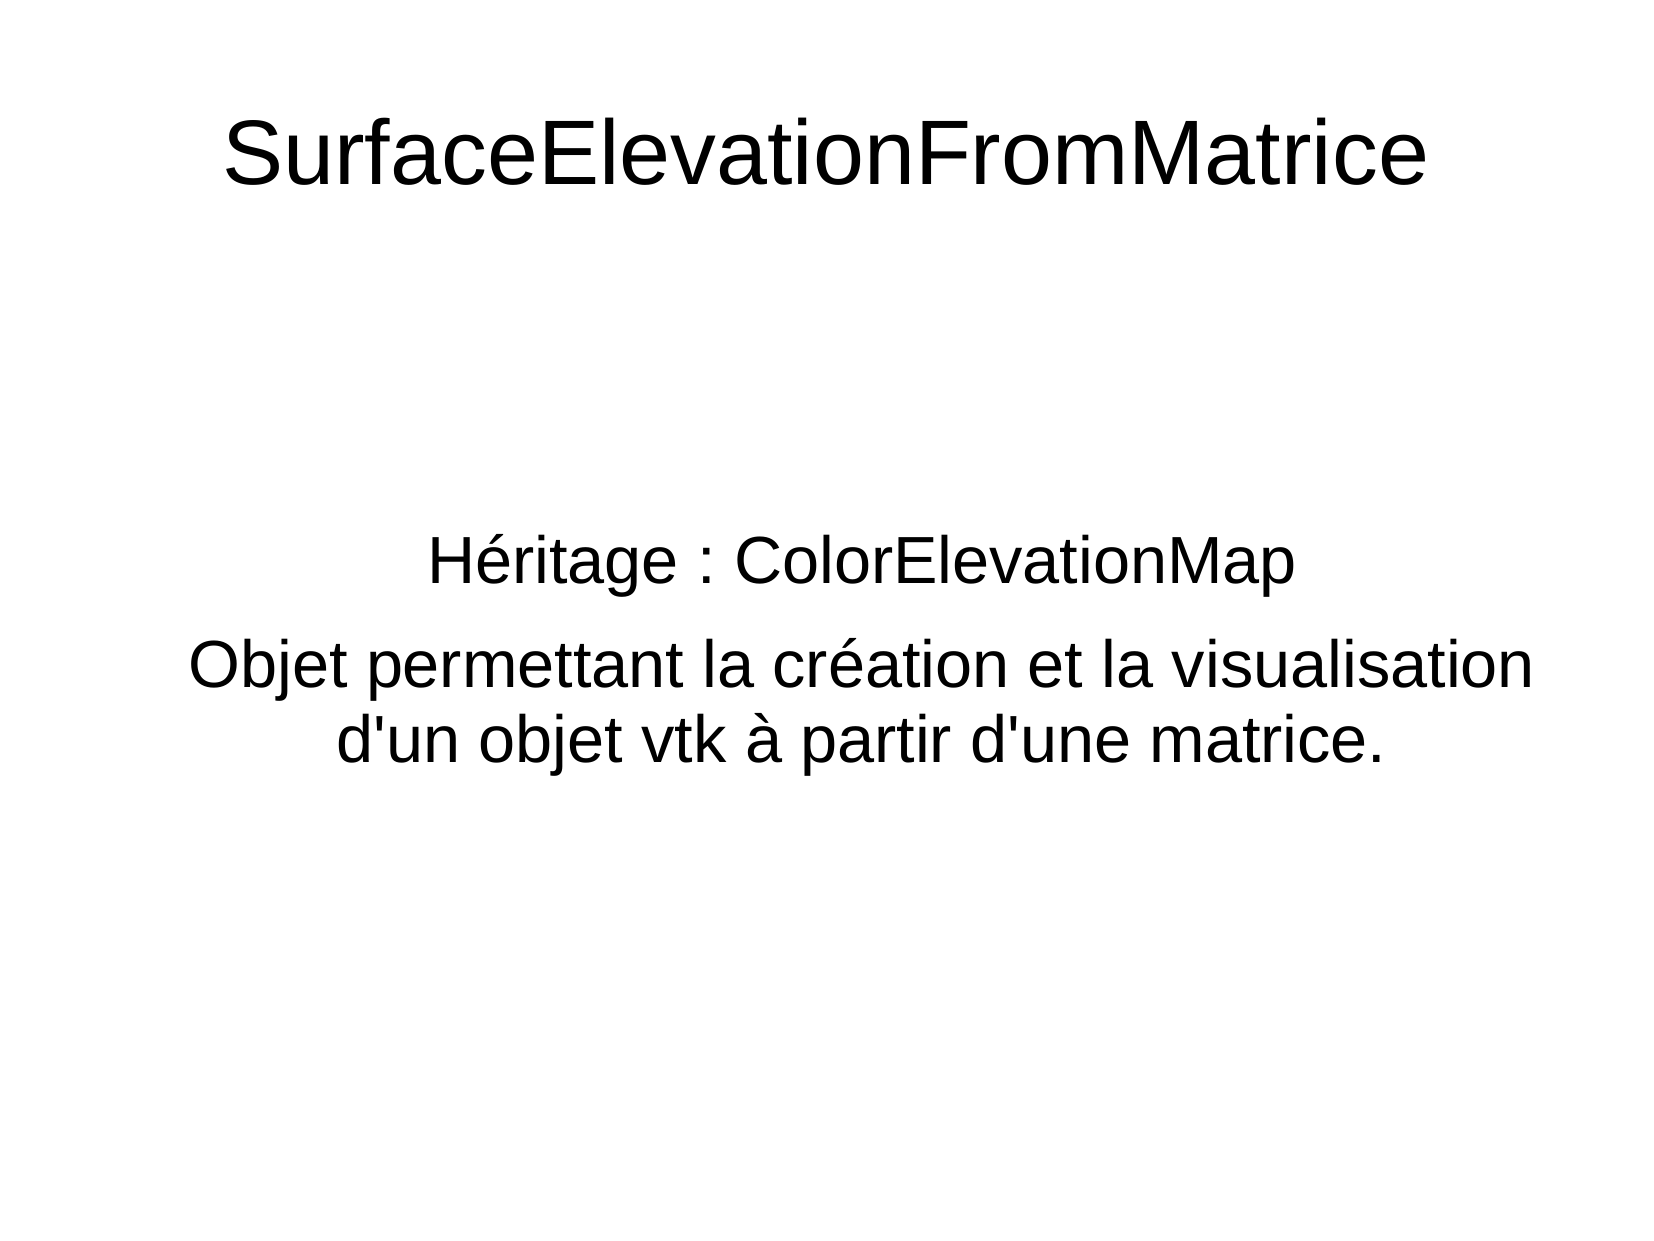

# SurfaceElevationFromMatrice
Héritage : ColorElevationMap
Objet permettant la création et la visualisation d'un objet vtk à partir d'une matrice.